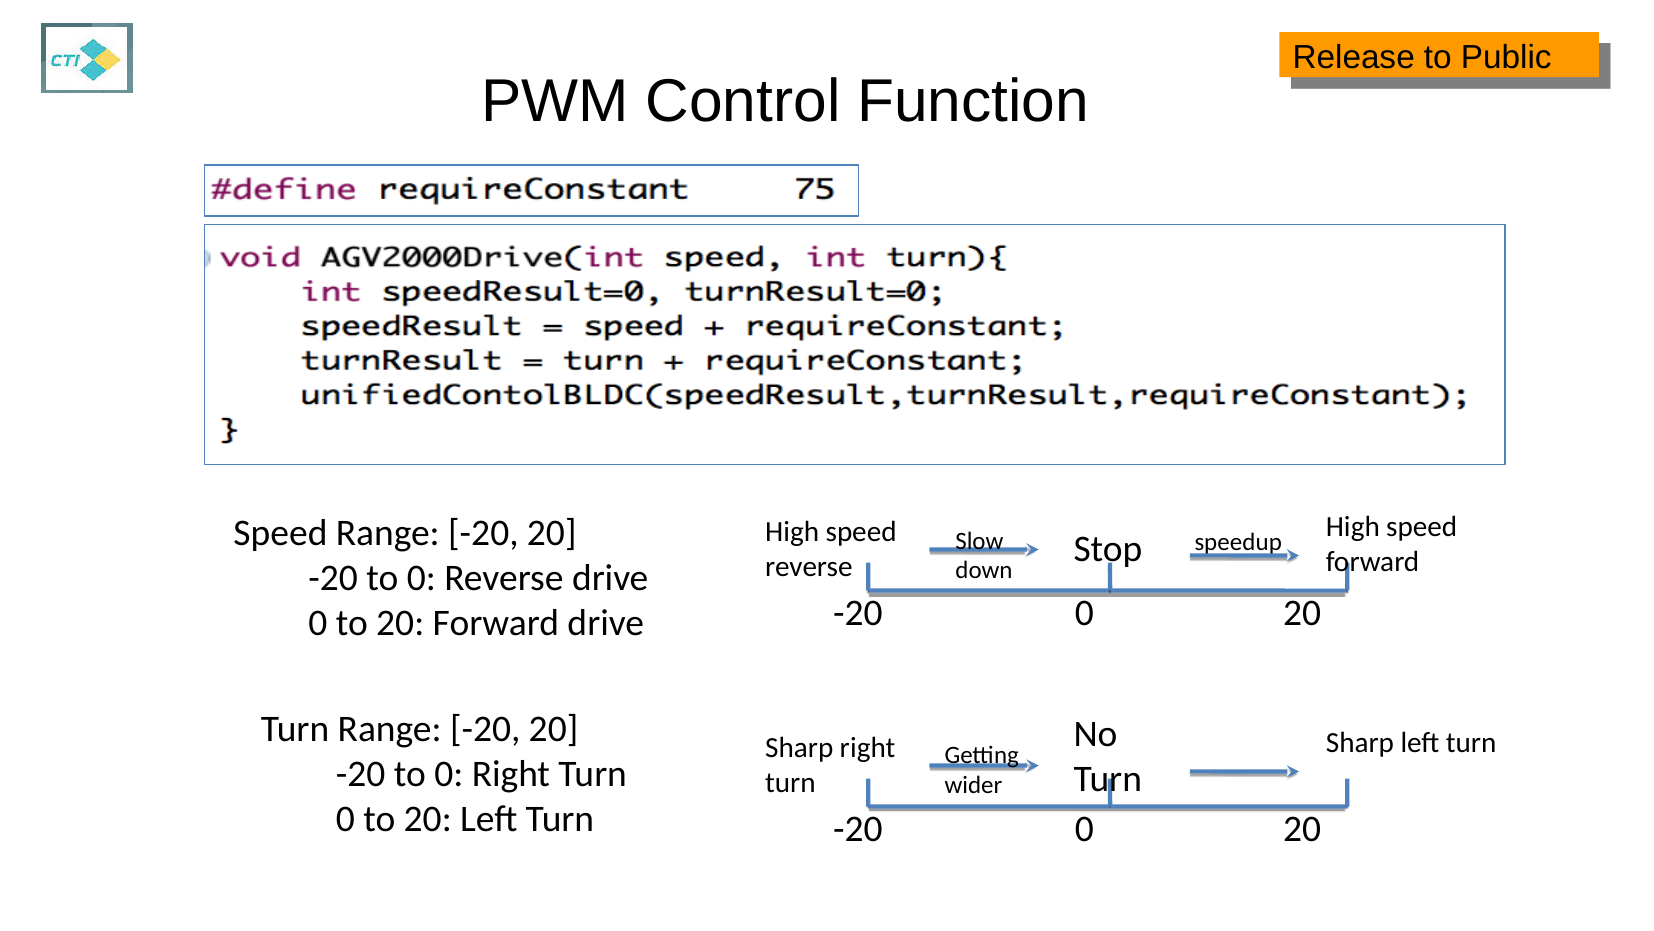

# PWM Control Function
Release to Public
Speed Range: [-20, 20]
	-20 to 0: Reverse drive
	0 to 20: Forward drive
High speed forward
High speed reverse
Slow down
Stop
speedup
-20			 0			20
Turn Range: [-20, 20]
	-20 to 0: Right Turn
	0 to 20: Left Turn
No Turn
Sharp left turn
Sharp right turn
Getting wider
-20			 0			20